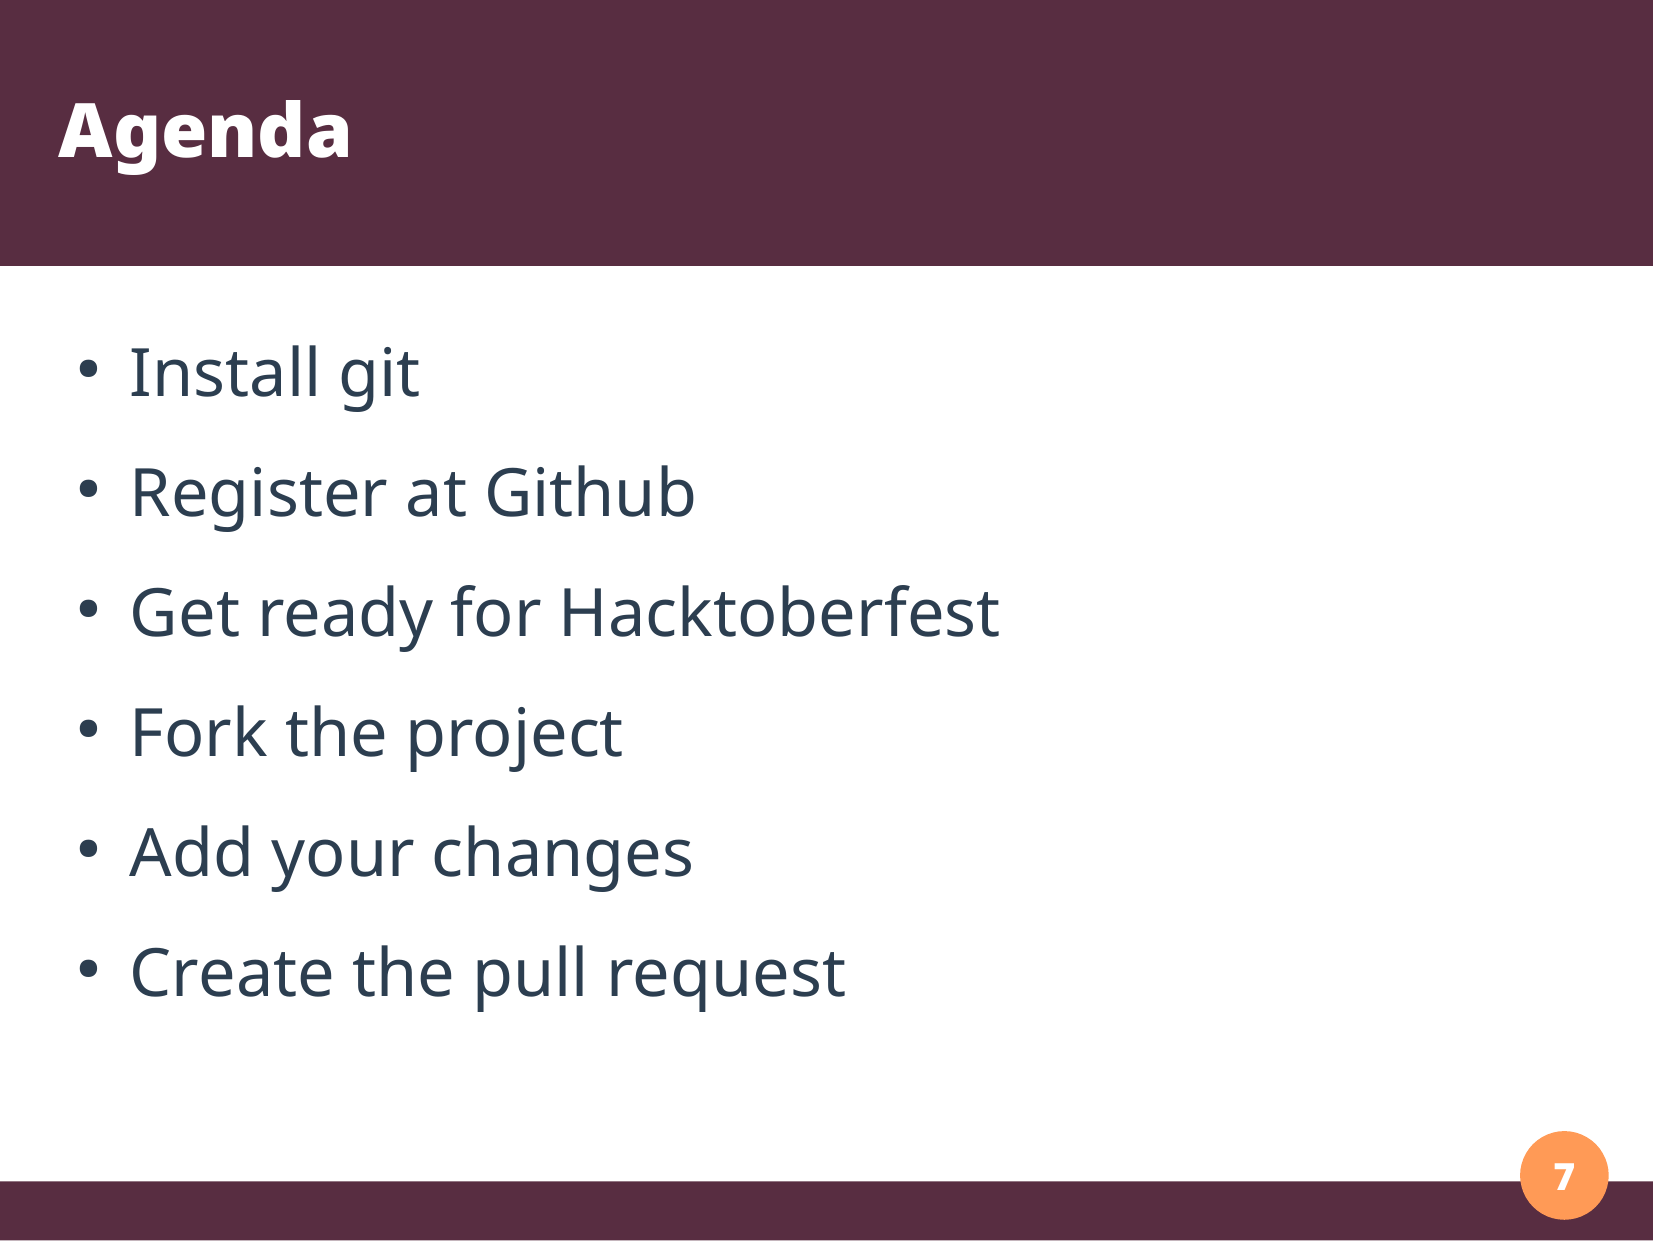

# Agenda
Install git
Register at Github
Get ready for Hacktoberfest
Fork the project
Add your changes
Create the pull request
7